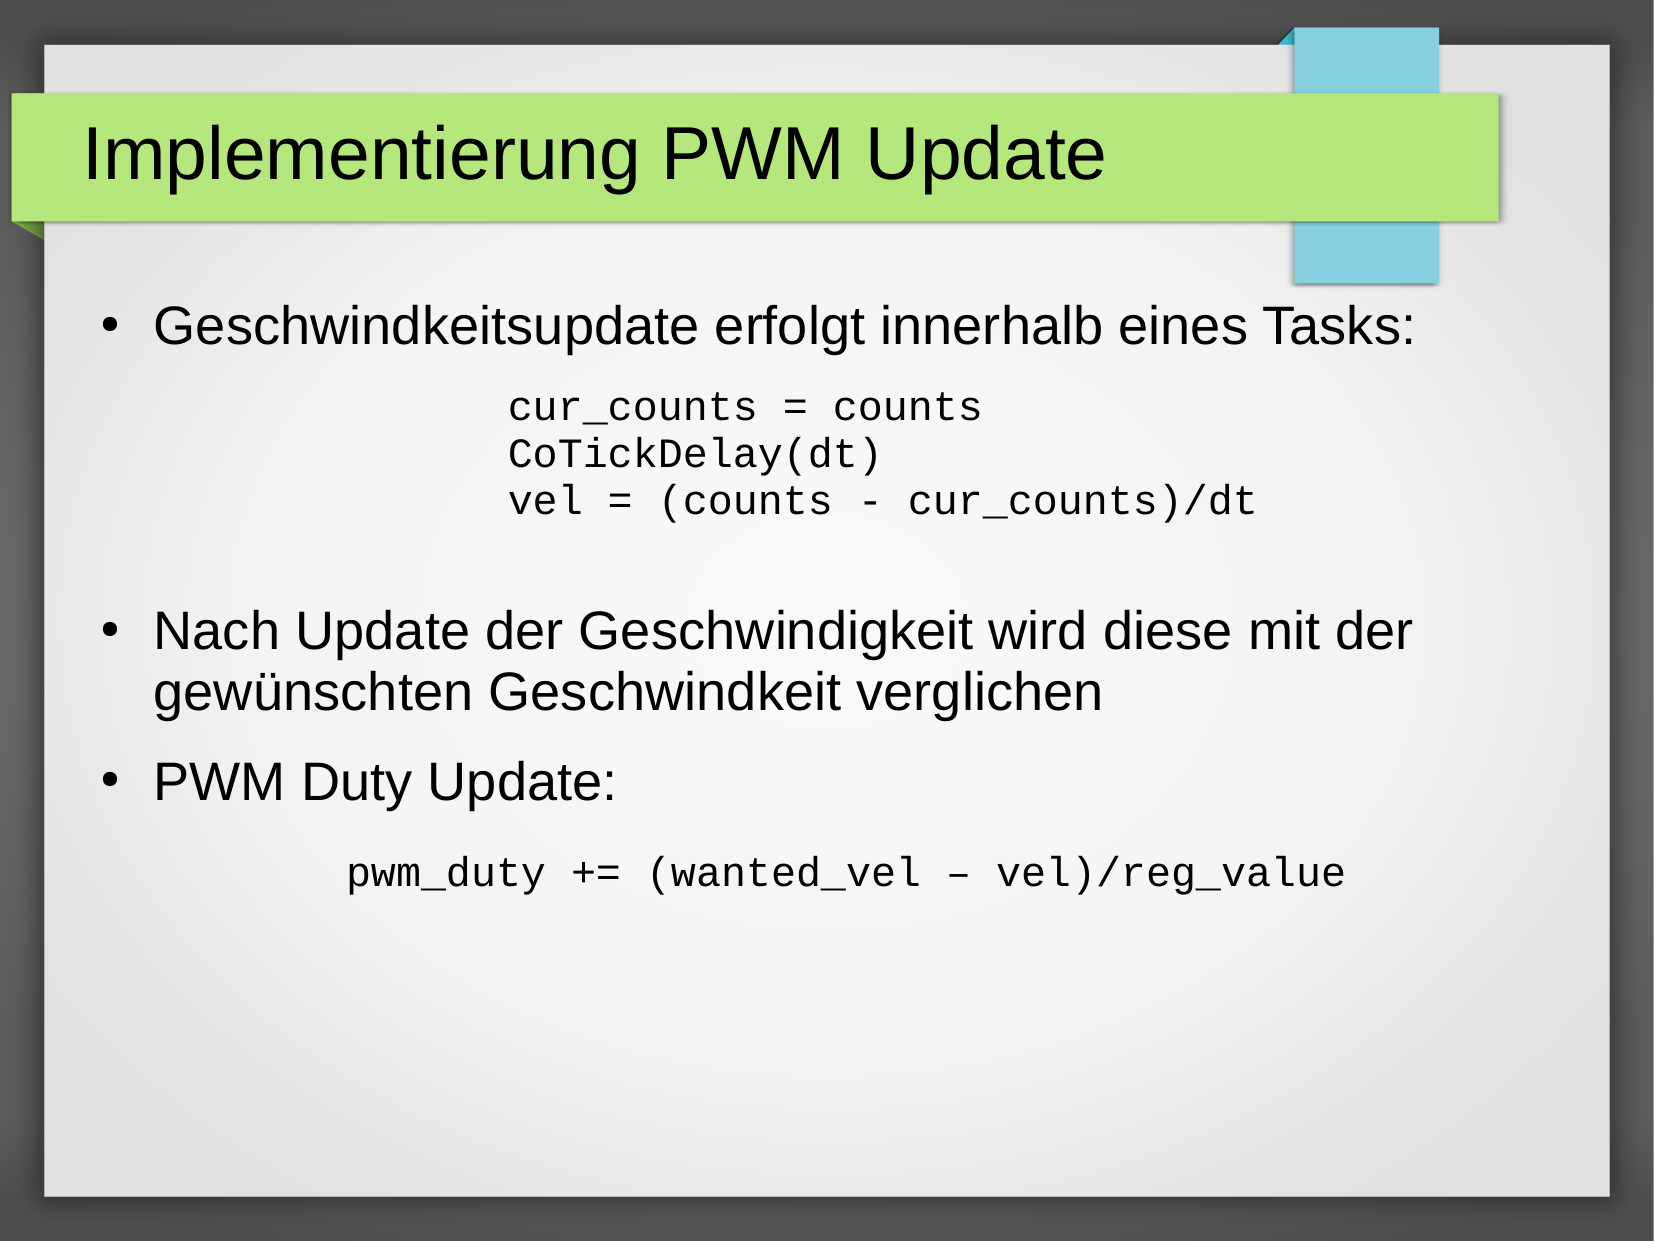

# Implementierung PWM Update
Geschwindkeitsupdate erfolgt innerhalb eines Tasks:
cur_counts = counts
CoTickDelay(dt)
vel = (counts - cur_counts)/dt
Nach Update der Geschwindigkeit wird diese mit der gewünschten Geschwindkeit verglichen
PWM Duty Update:
pwm_duty += (wanted_vel – vel)/reg_value